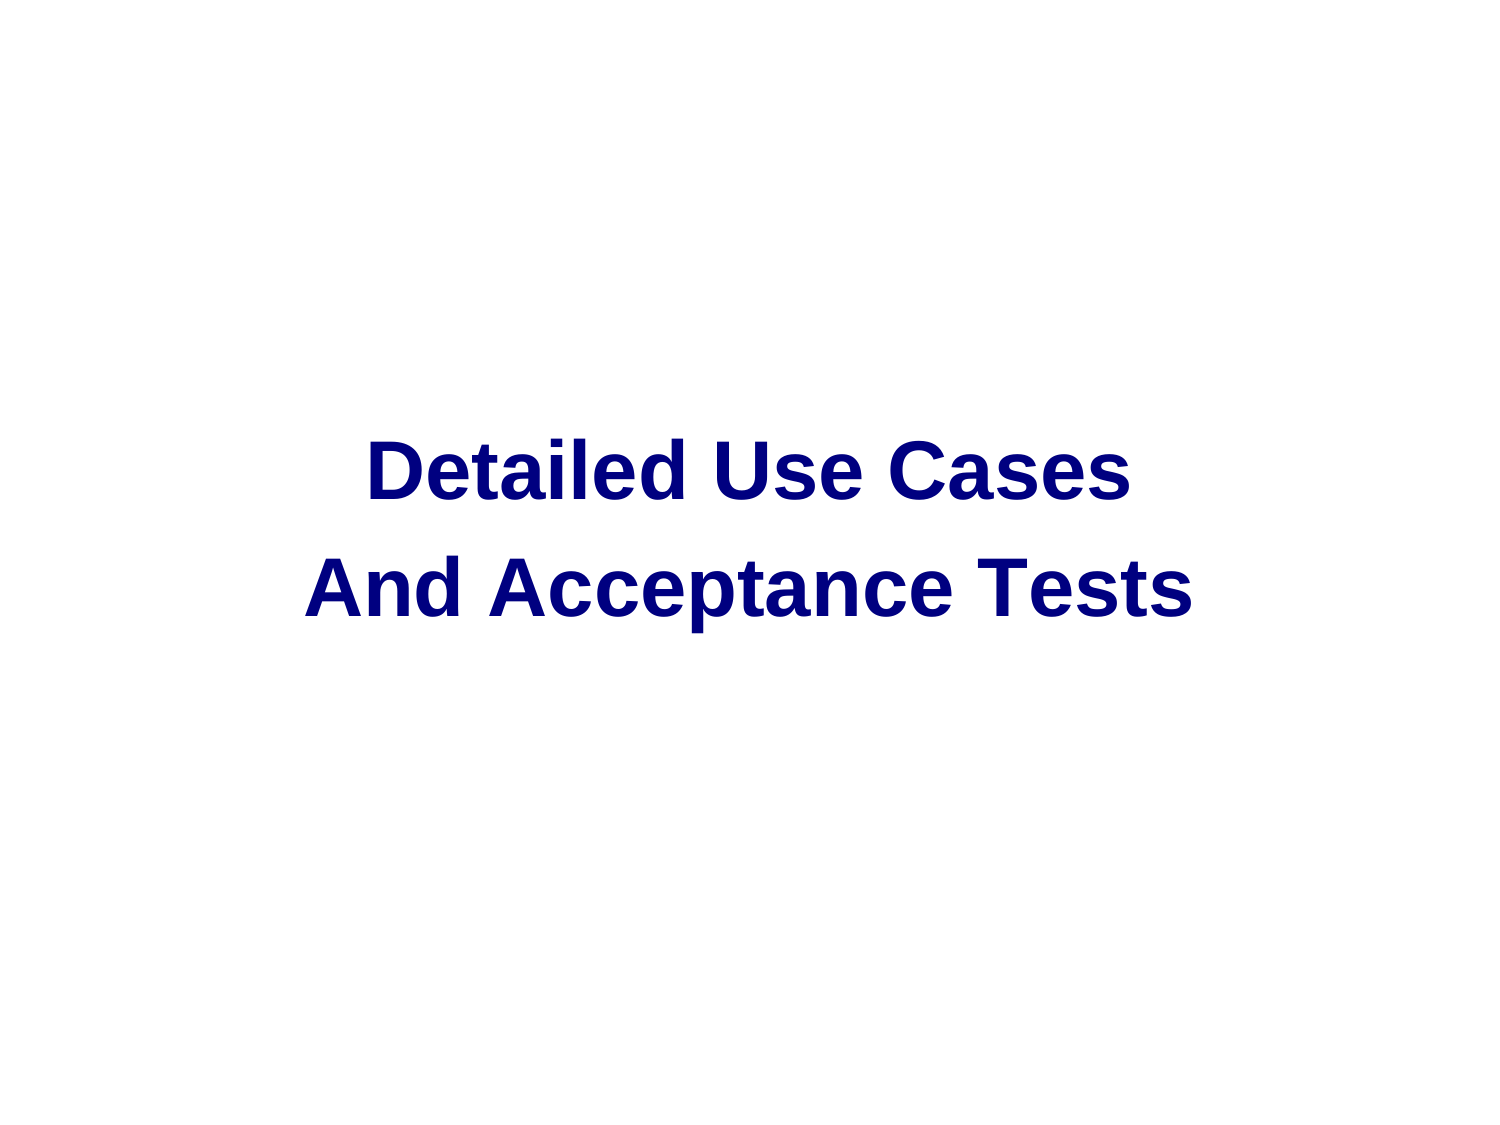

# Detailed Use Cases
And Acceptance Tests